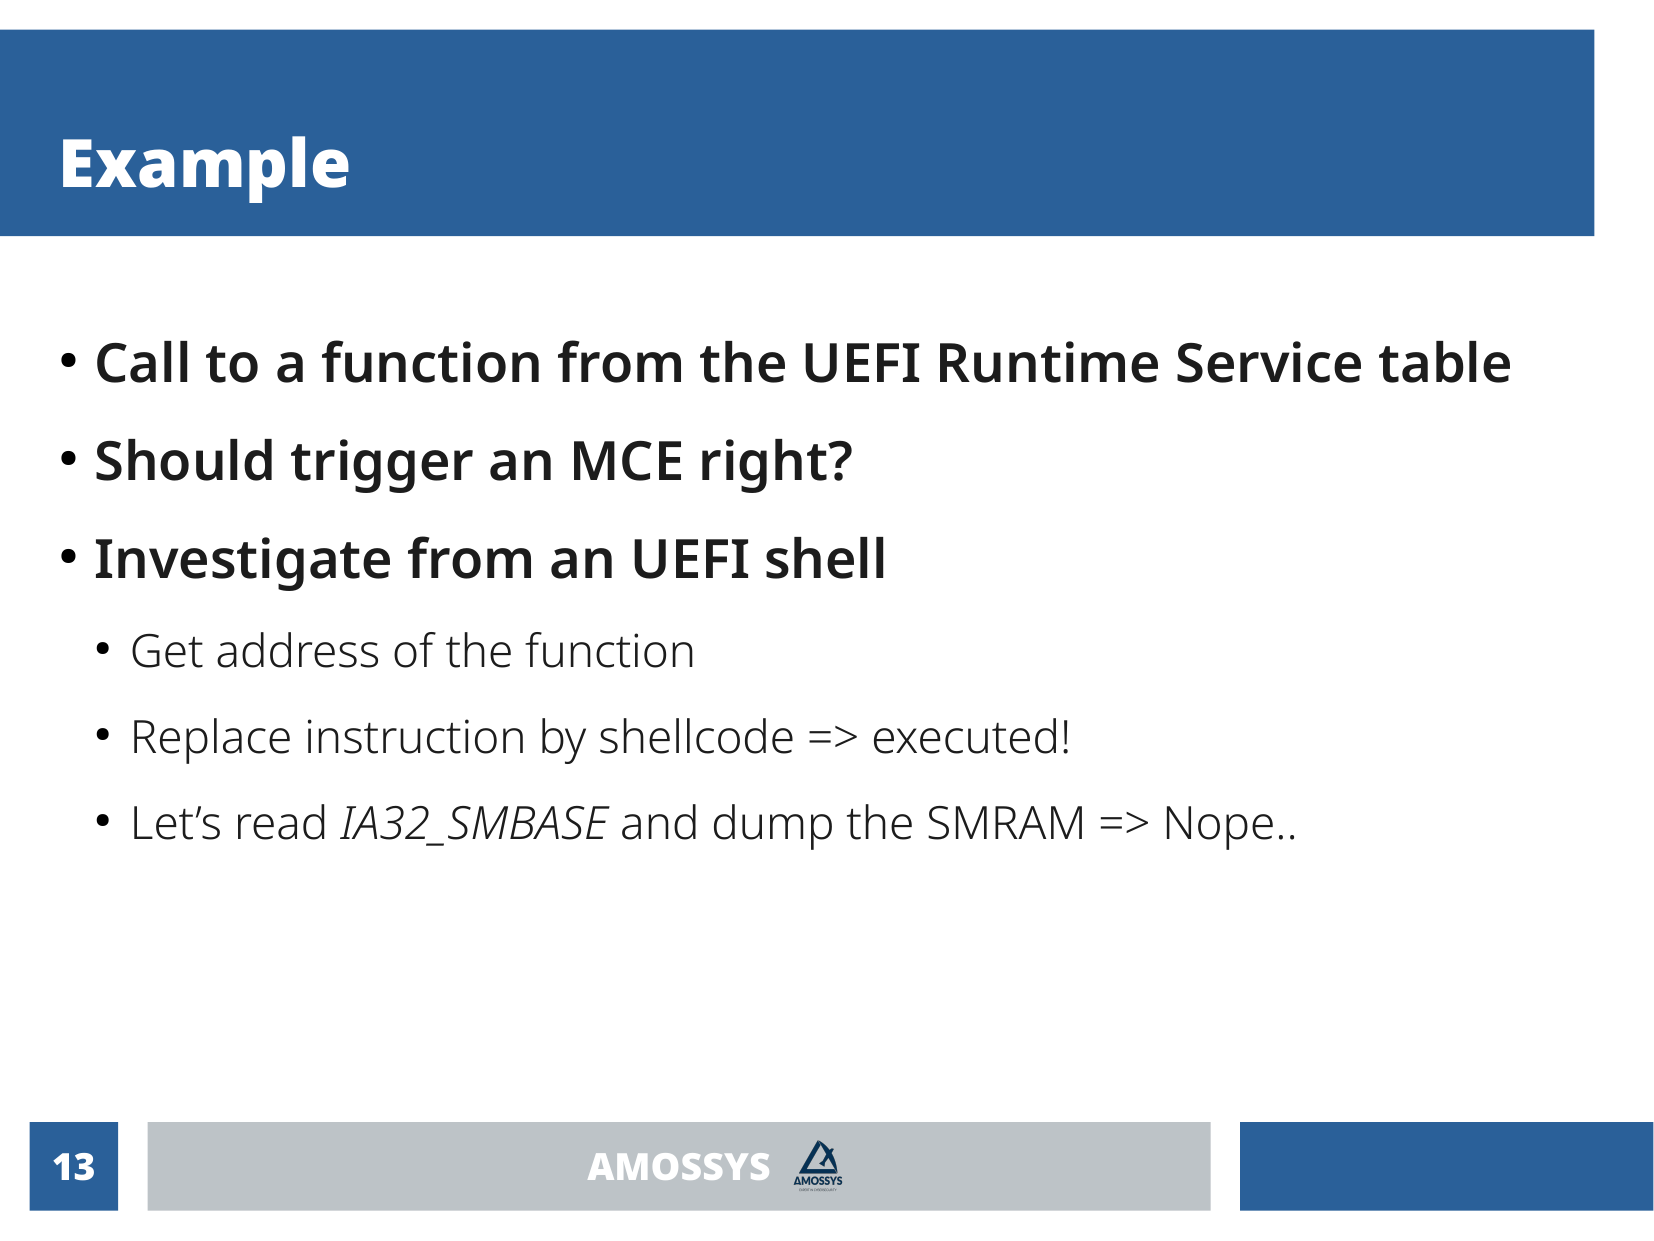

# Example
Call to a function from the UEFI Runtime Service table
Should trigger an MCE right?
Investigate from an UEFI shell
Get address of the function
Replace instruction by shellcode => executed!
Let’s read IA32_SMBASE and dump the SMRAM => Nope..
13